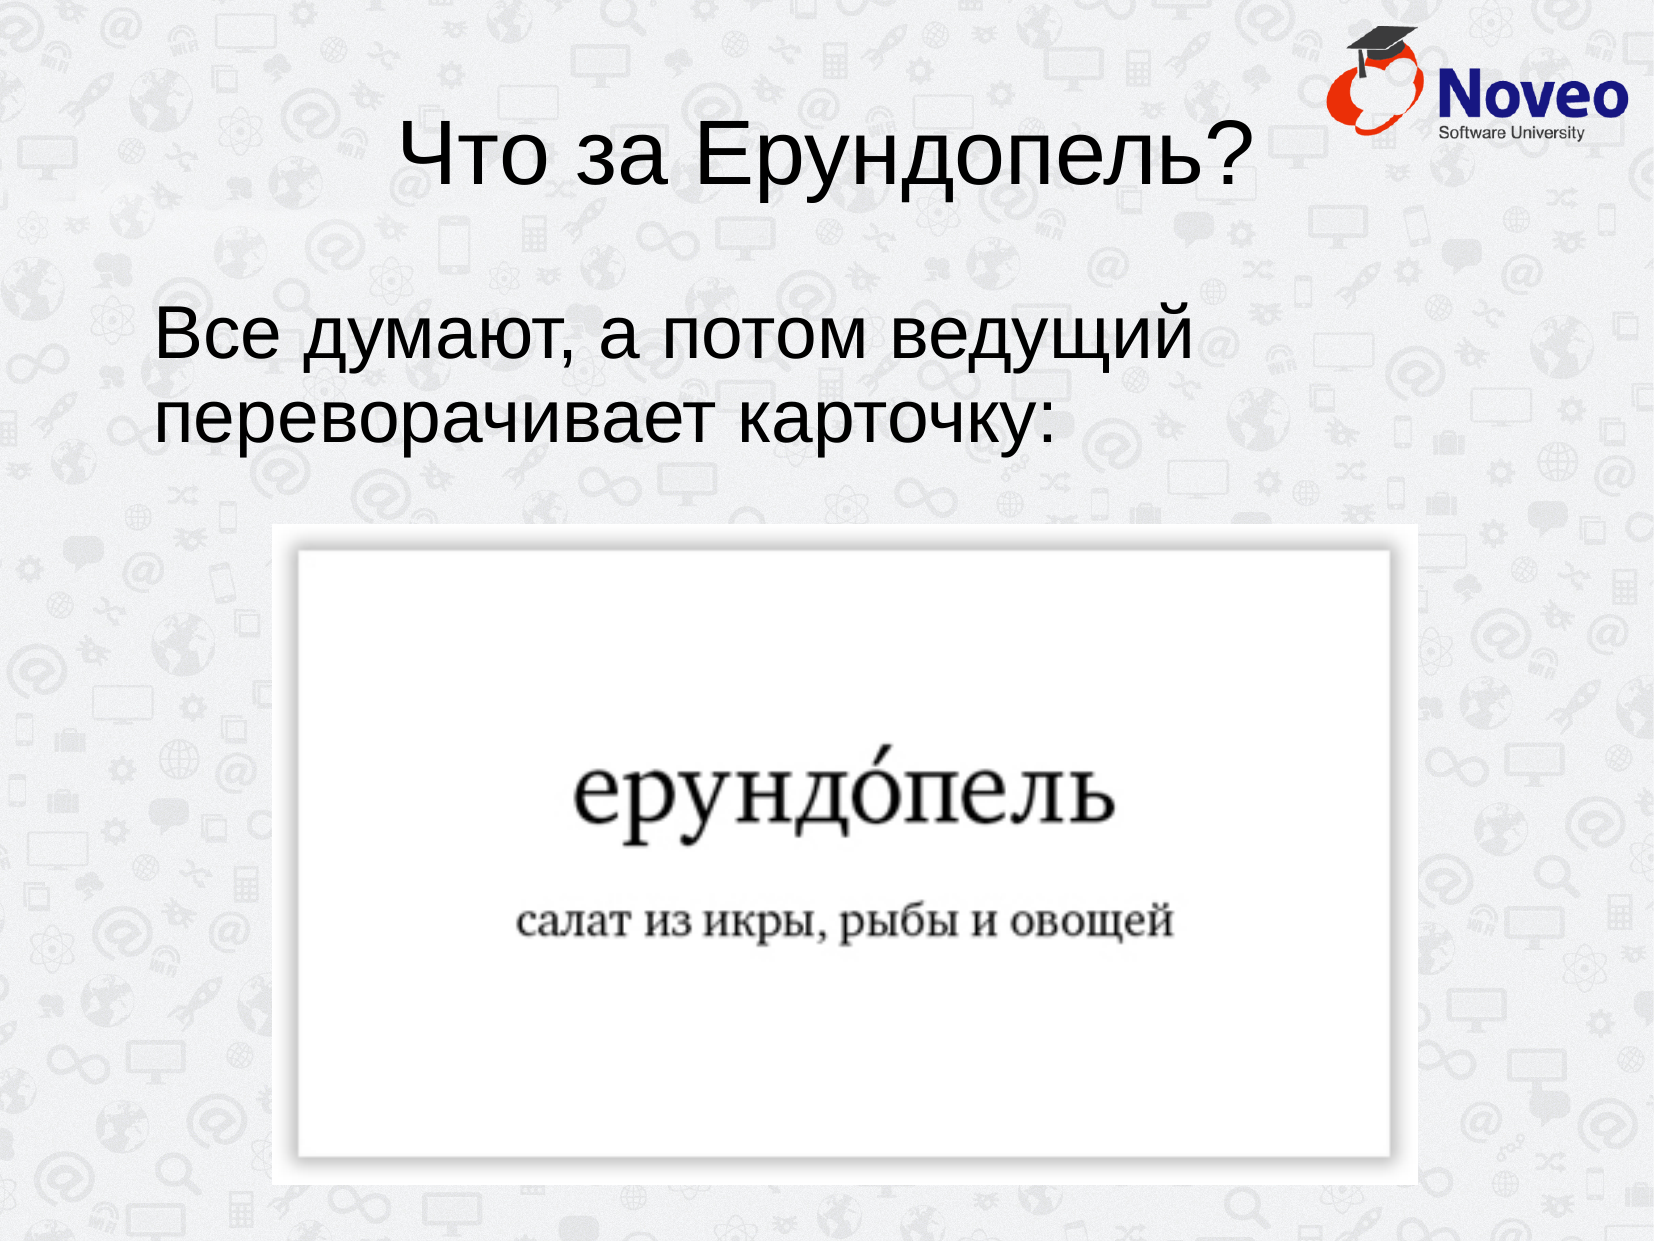

# Что за Ерундопель?
Все думают, а потом ведущий переворачивает карточку: